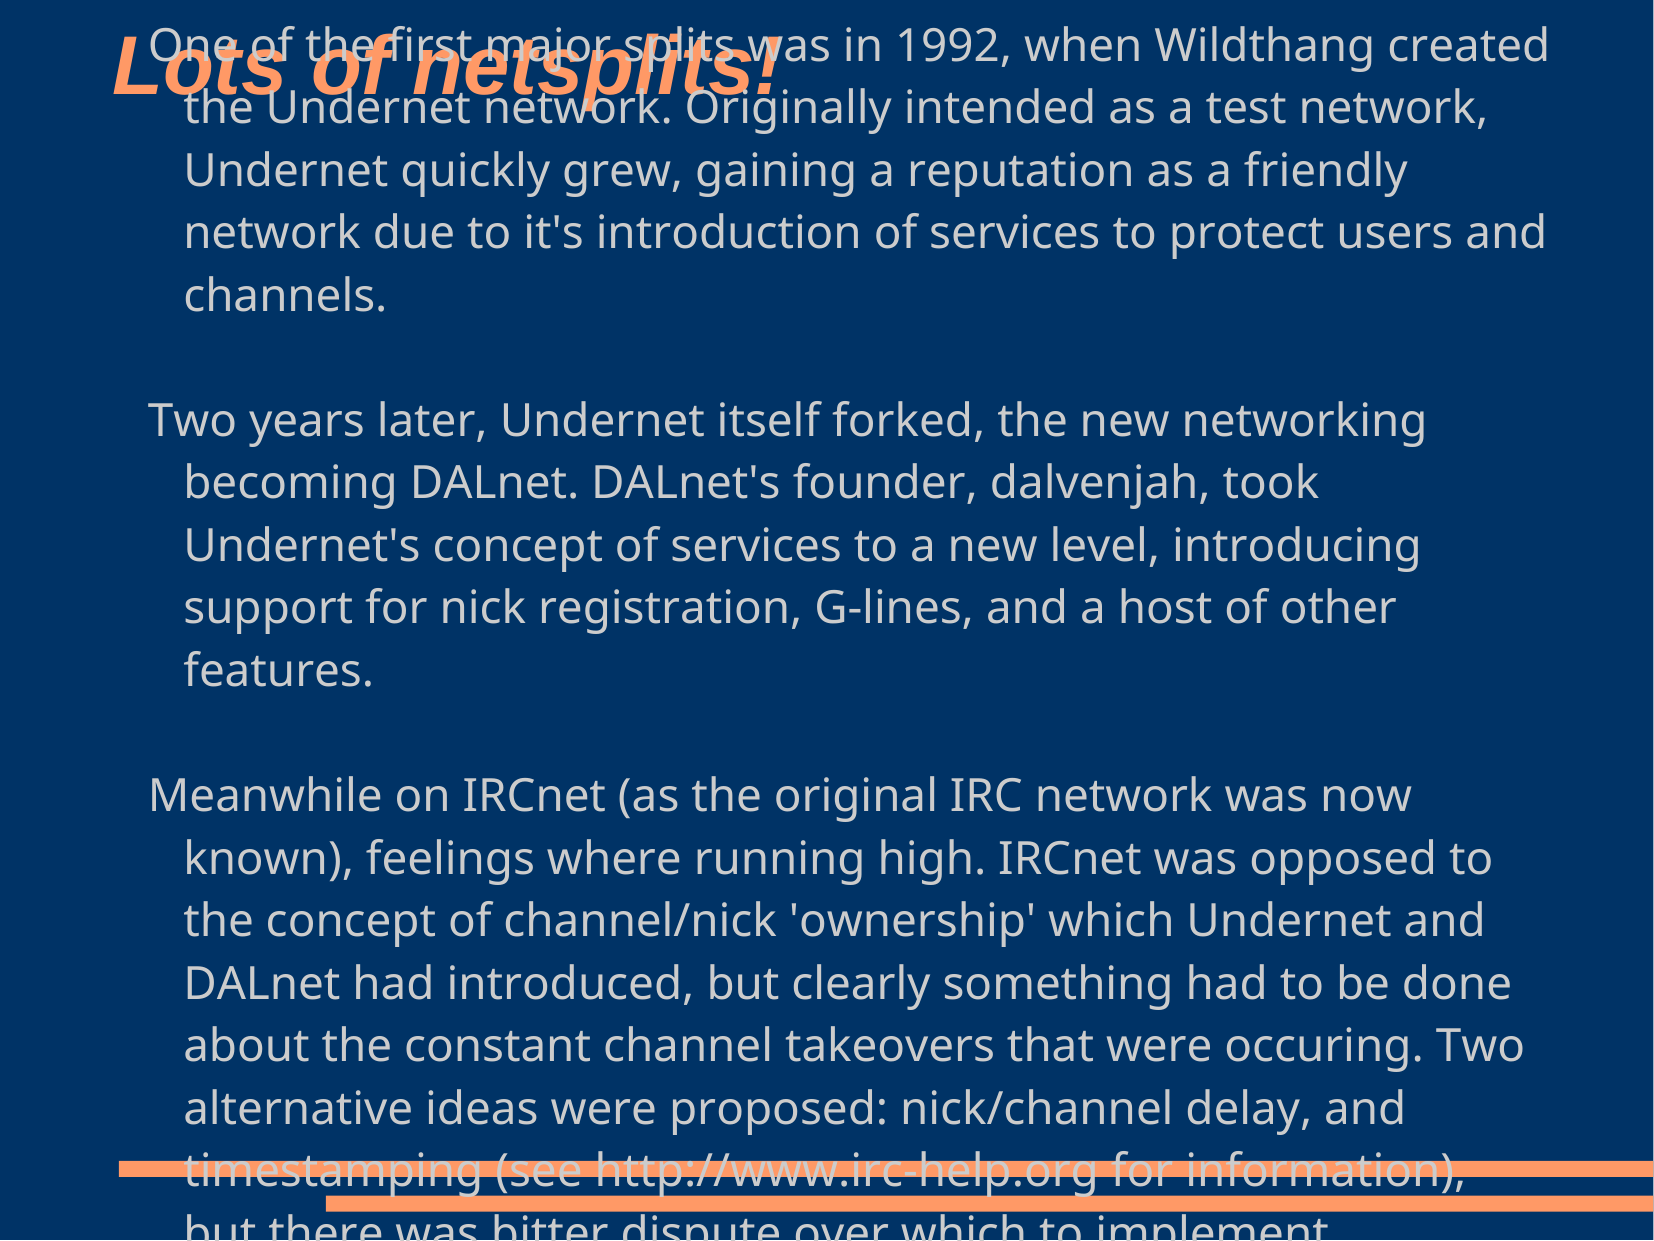

# Lots of netsplits!
One of the first major splits was in 1992, when Wildthang created the Undernet network. Originally intended as a test network, Undernet quickly grew, gaining a reputation as a friendly network due to it's introduction of services to protect users and channels.
Two years later, Undernet itself forked, the new networking becoming DALnet. DALnet's founder, dalvenjah, took Undernet's concept of services to a new level, introducing support for nick registration, G-lines, and a host of other features.
Meanwhile on IRCnet (as the original IRC network was now known), feelings where running high. IRCnet was opposed to the concept of channel/nick 'ownership' which Undernet and DALnet had introduced, but clearly something had to be done about the constant channel takeovers that were occuring. Two alternative ideas were proposed: nick/channel delay, and timestamping (see http://www.irc-help.org for information), but there was bitter dispute over which to implement.